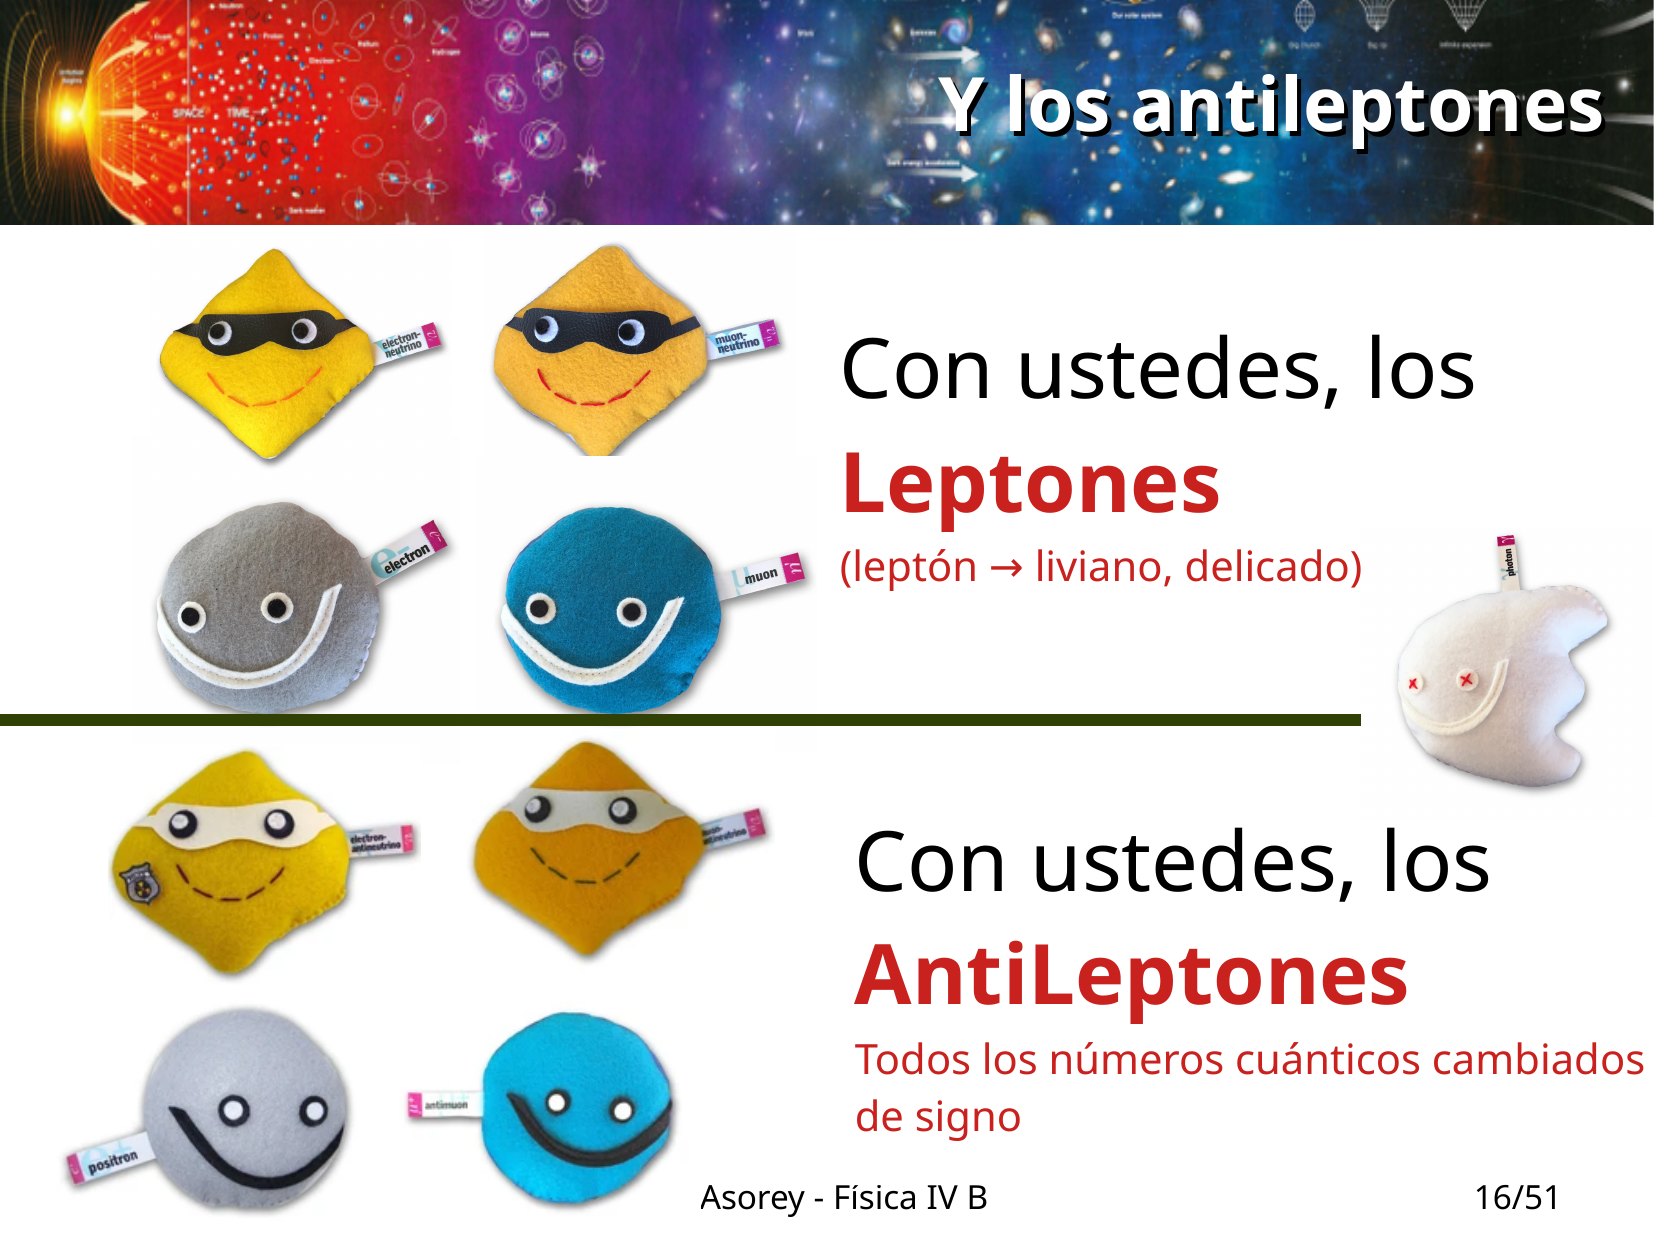

# Y los antileptones
Con ustedes, los
Leptones
(leptón → liviano, delicado)
Sabor electrónico
Con ustedes, los
AntiLeptones
Todos los números cuánticos cambiados
de signo
H. Asorey - Física IV B
16